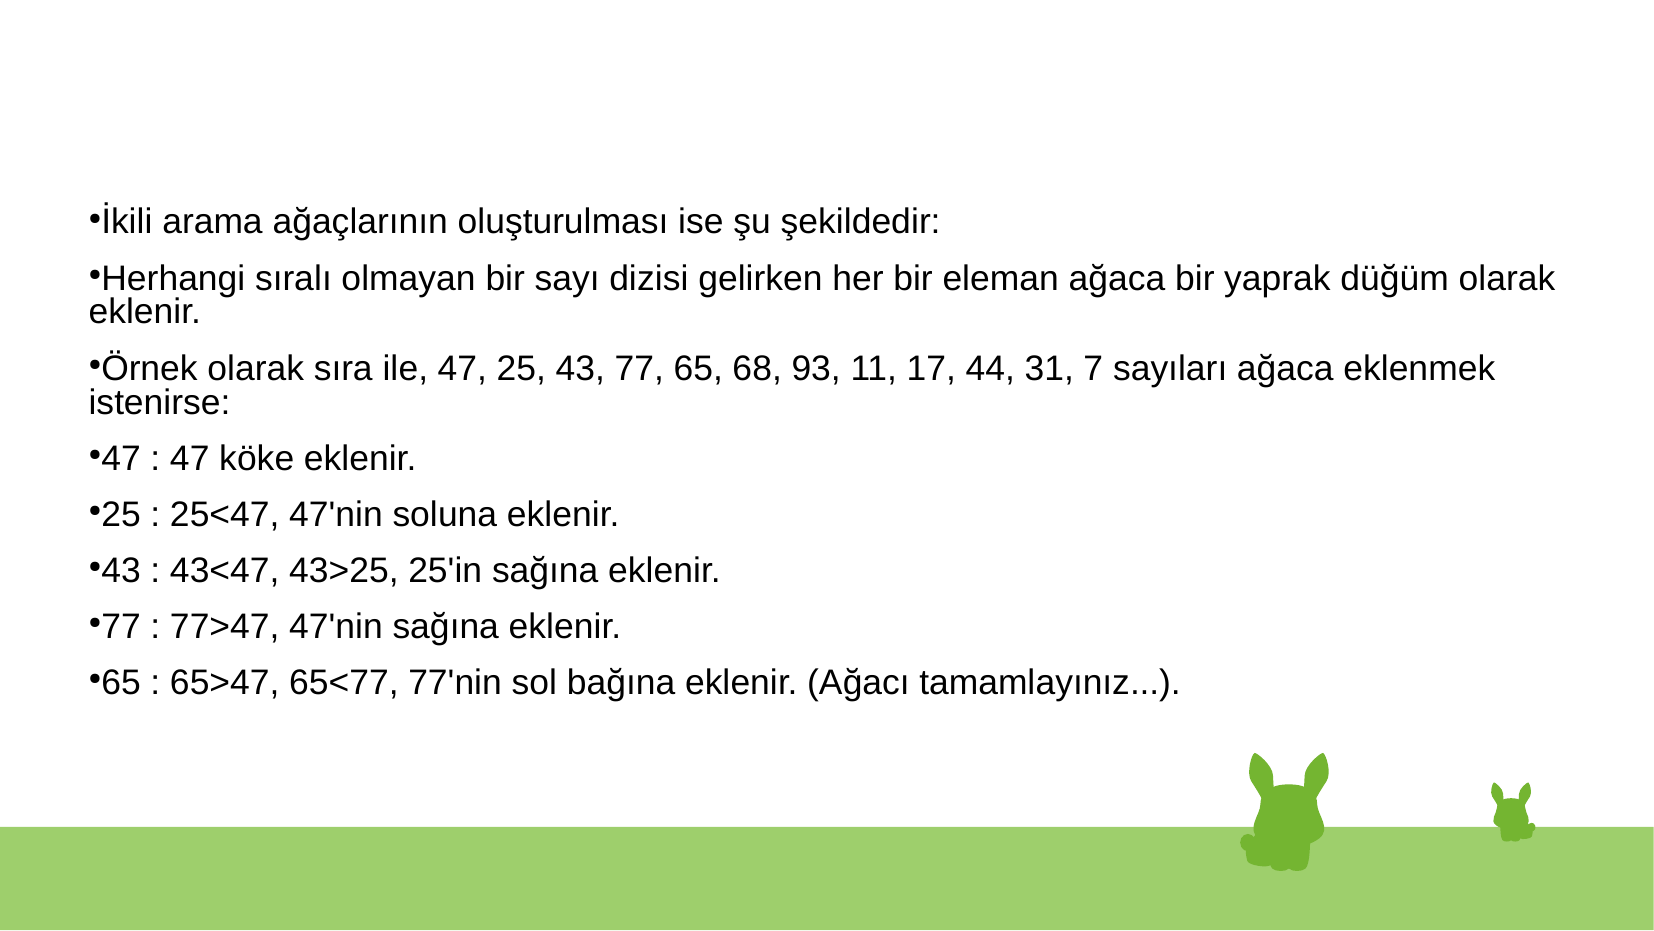

#
İ﻿kili arama ağaçlarının oluşturulması ise şu şekildedir:
Herhangi sıralı olmayan bir sayı dizisi gelirken her bir eleman ağaca bir yaprak düğüm olarak eklenir.
Örnek olarak sıra ile, 47, 25, 43, 77, 65, 68, 93, 11, 17, 44, 31, 7 sayıları ağaca eklenmek istenirse:
47 : 47 köke eklenir.
25 : 25<47, 47'nin soluna eklenir.
43 : 43<47, 43>25, 25'in sağına eklenir.
77 : 77>47, 47'nin sağına eklenir.
65 : 65>47, 65<77, 77'nin sol bağına eklenir. (Ağacı tamamlayınız...).